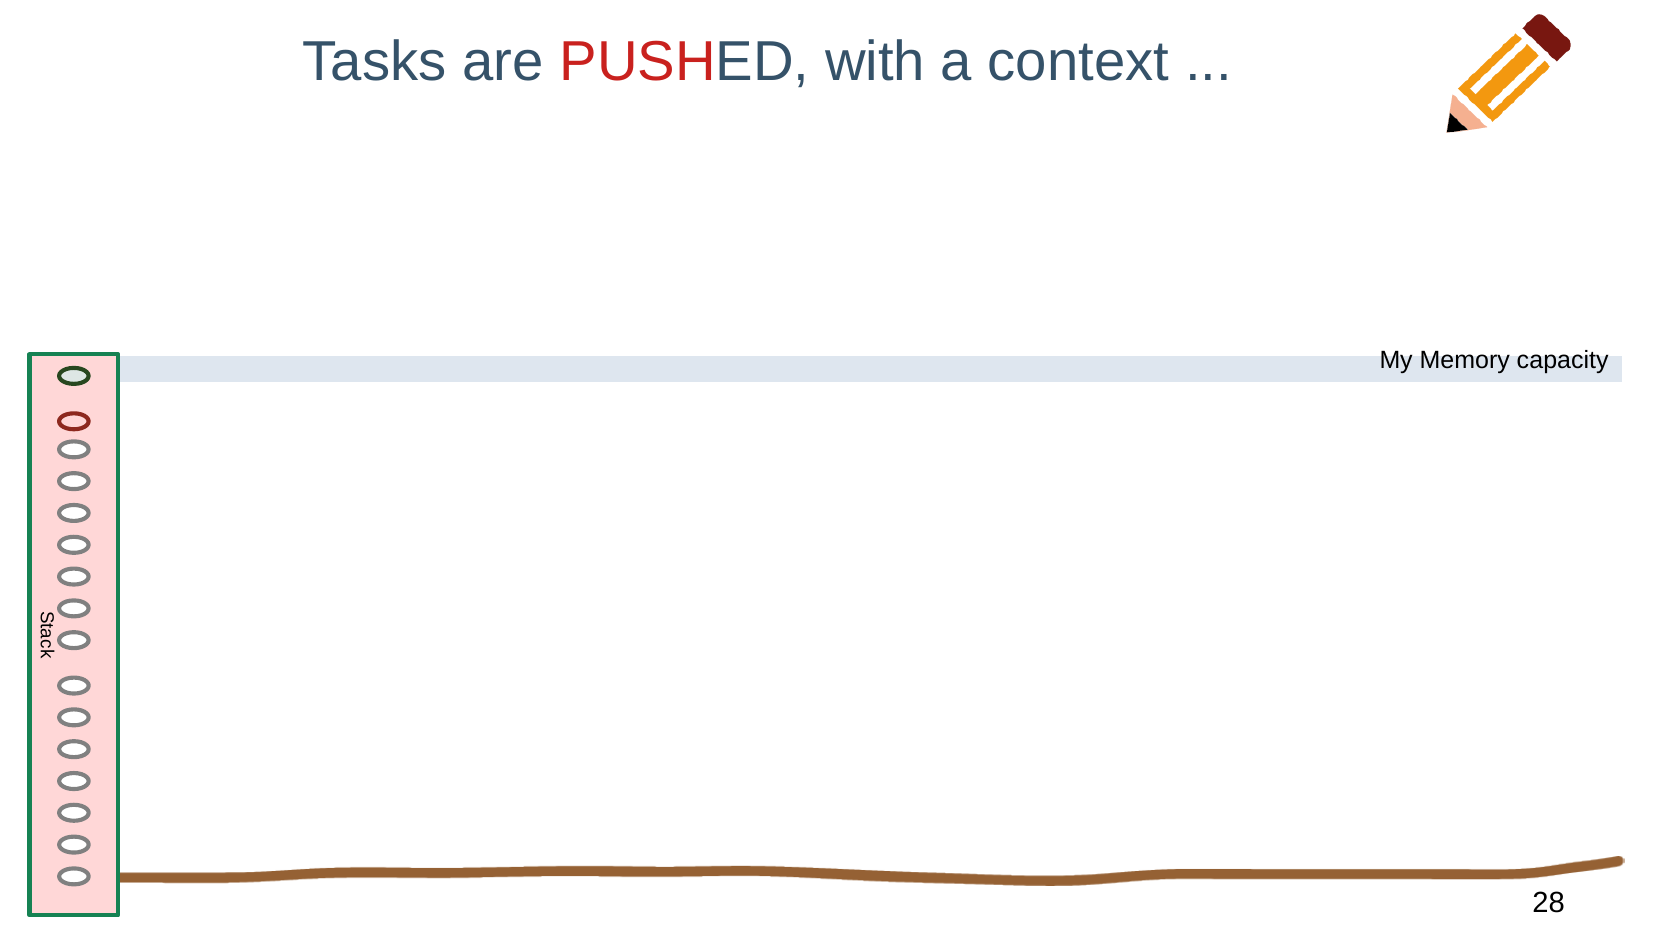

# Tasks are PUSHED, with a context ...
My Memory capacity
Stack
28